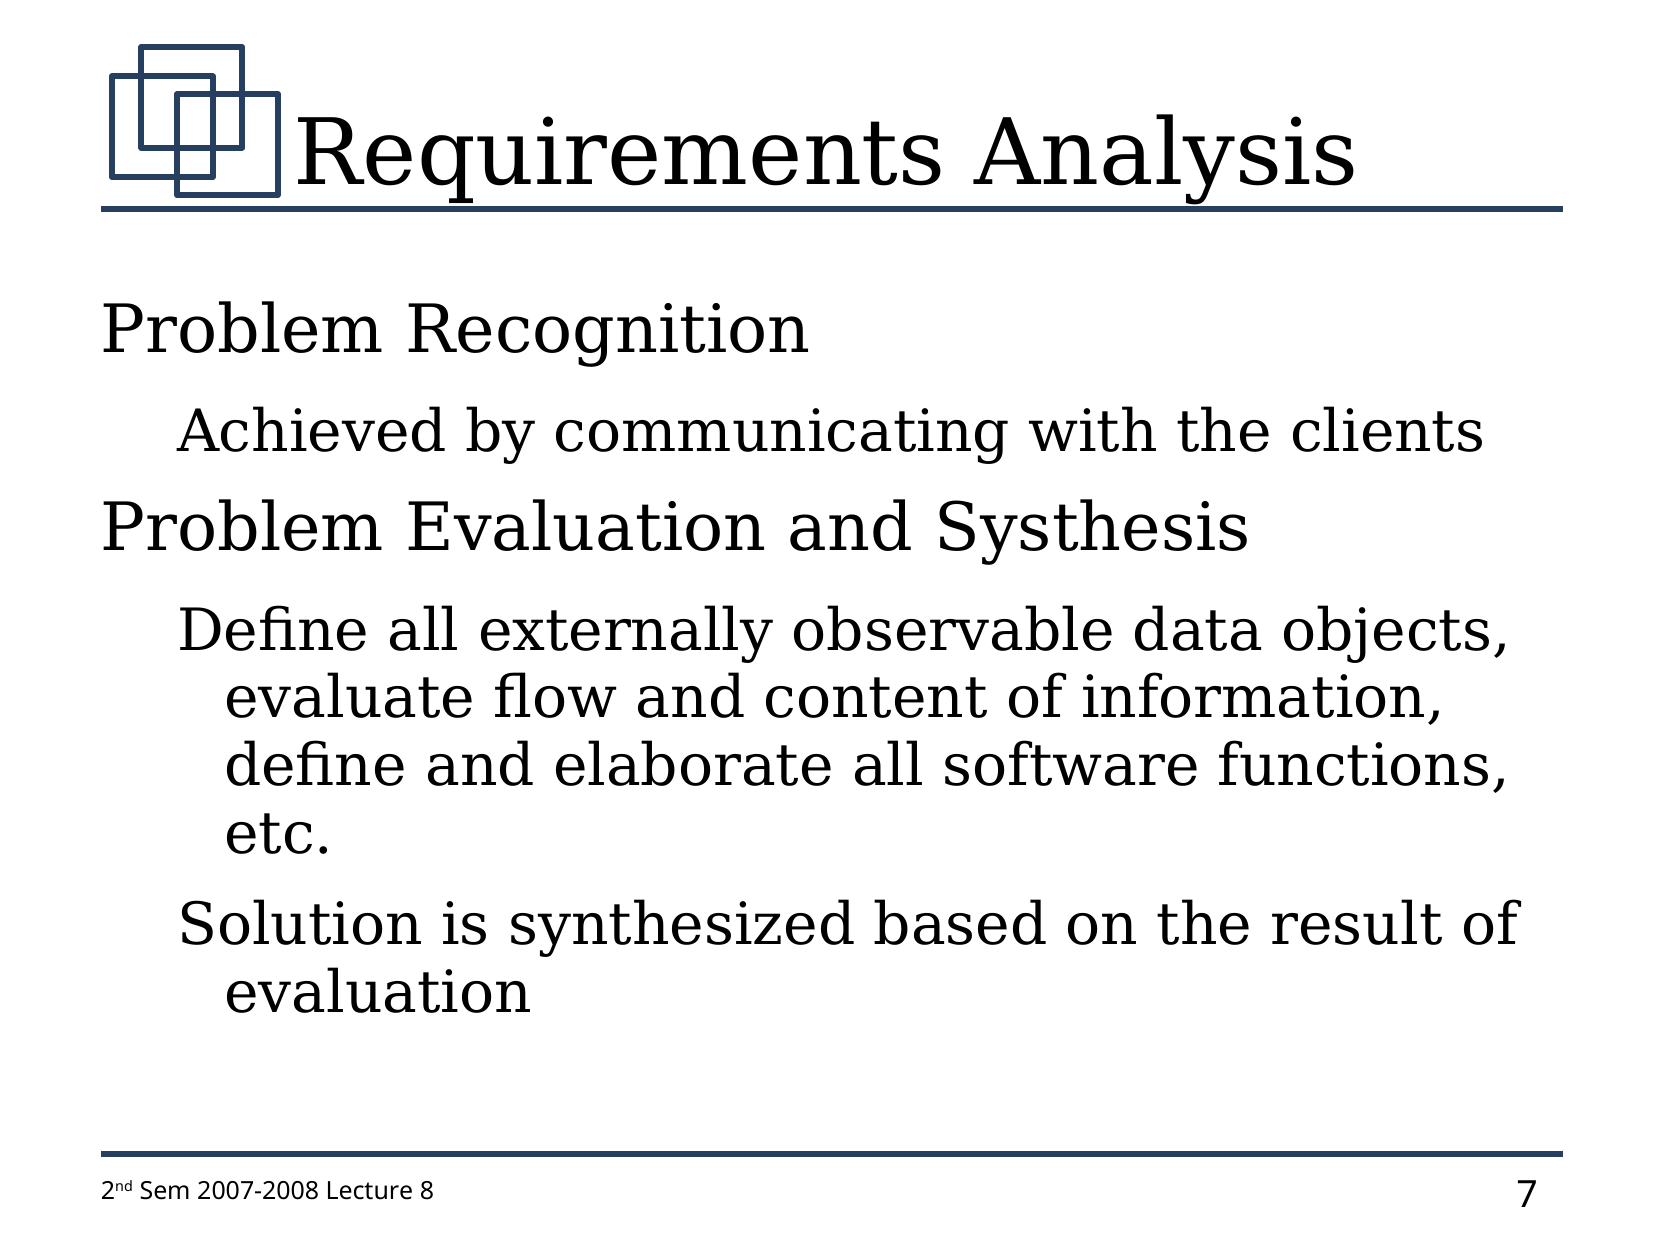

# Requirements Analysis
Problem Recognition
Achieved by communicating with the clients
Problem Evaluation and Systhesis
Define all externally observable data objects, evaluate flow and content of information, define and elaborate all software functions, etc.
Solution is synthesized based on the result of evaluation